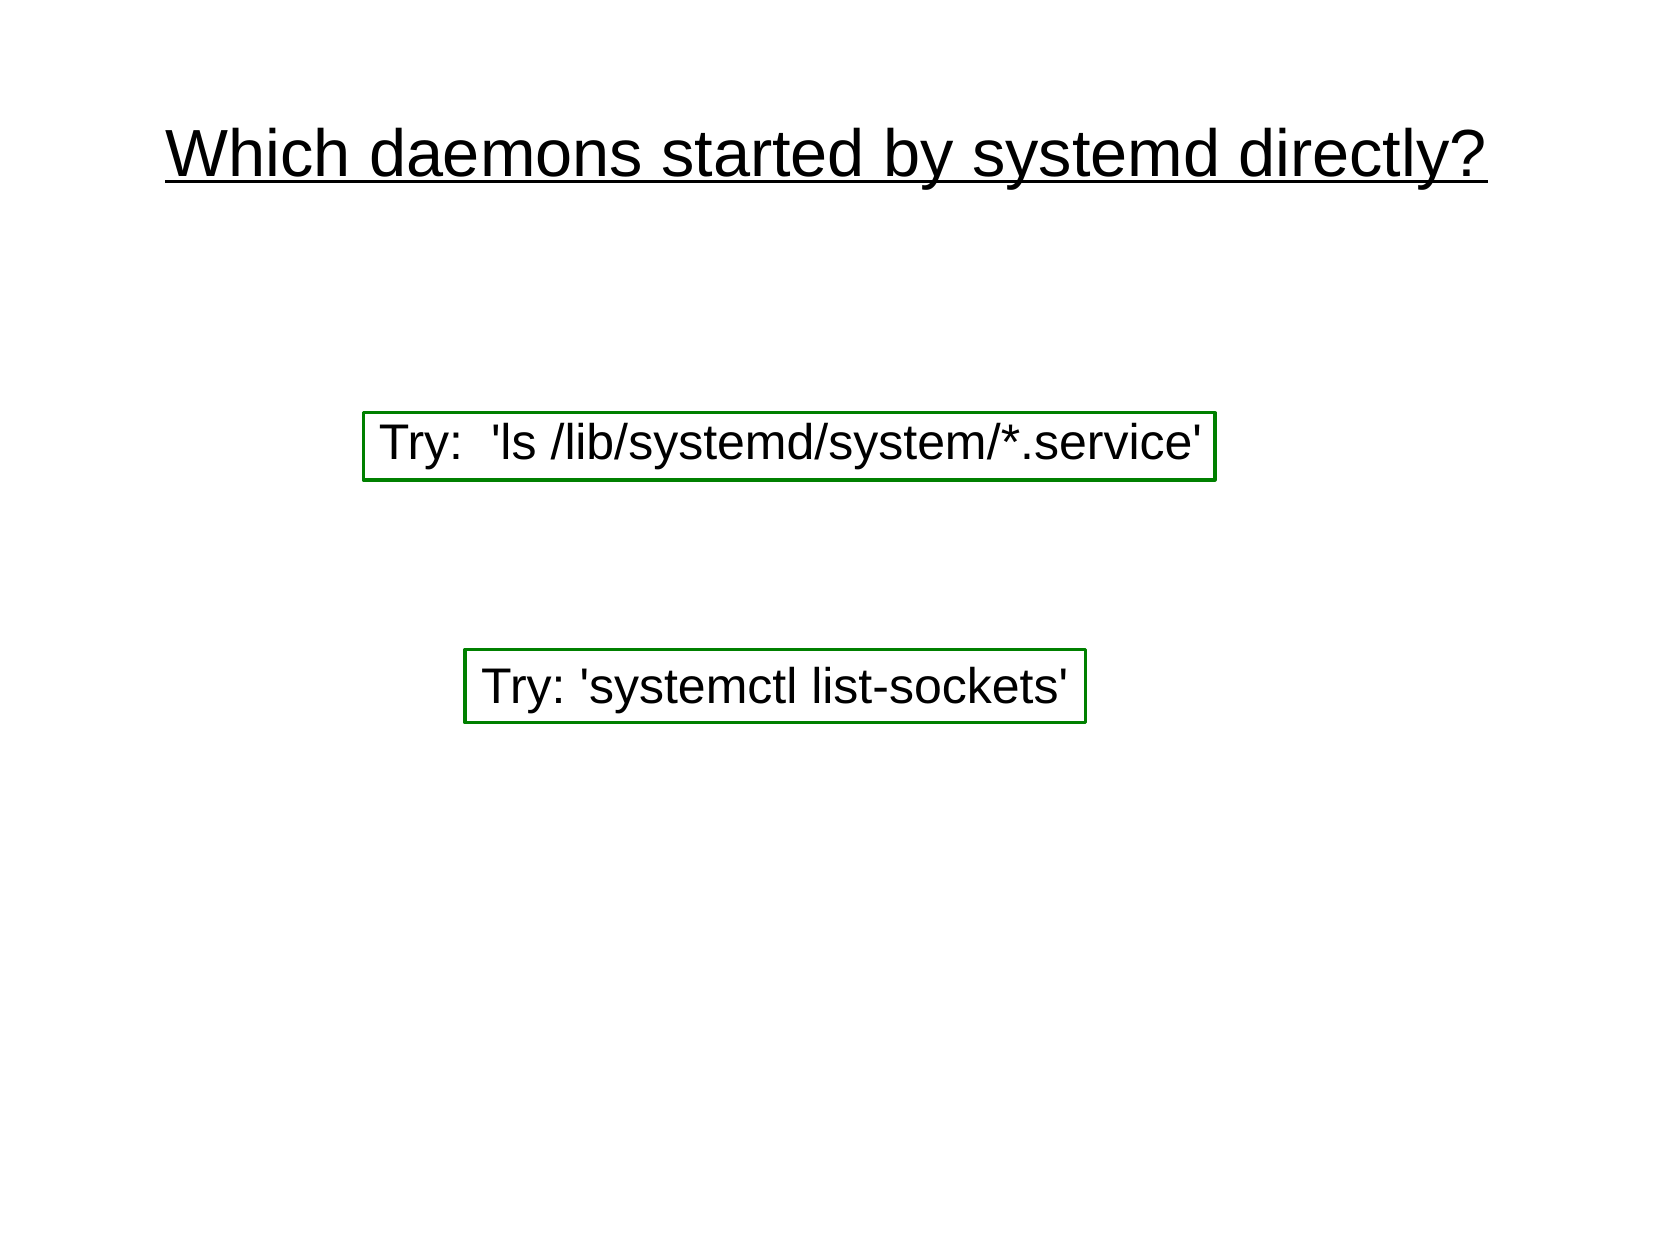

# Which daemons started by systemd directly?
 Try: 'ls /lib/systemd/system/*.service'
Try: 'systemctl list-sockets'